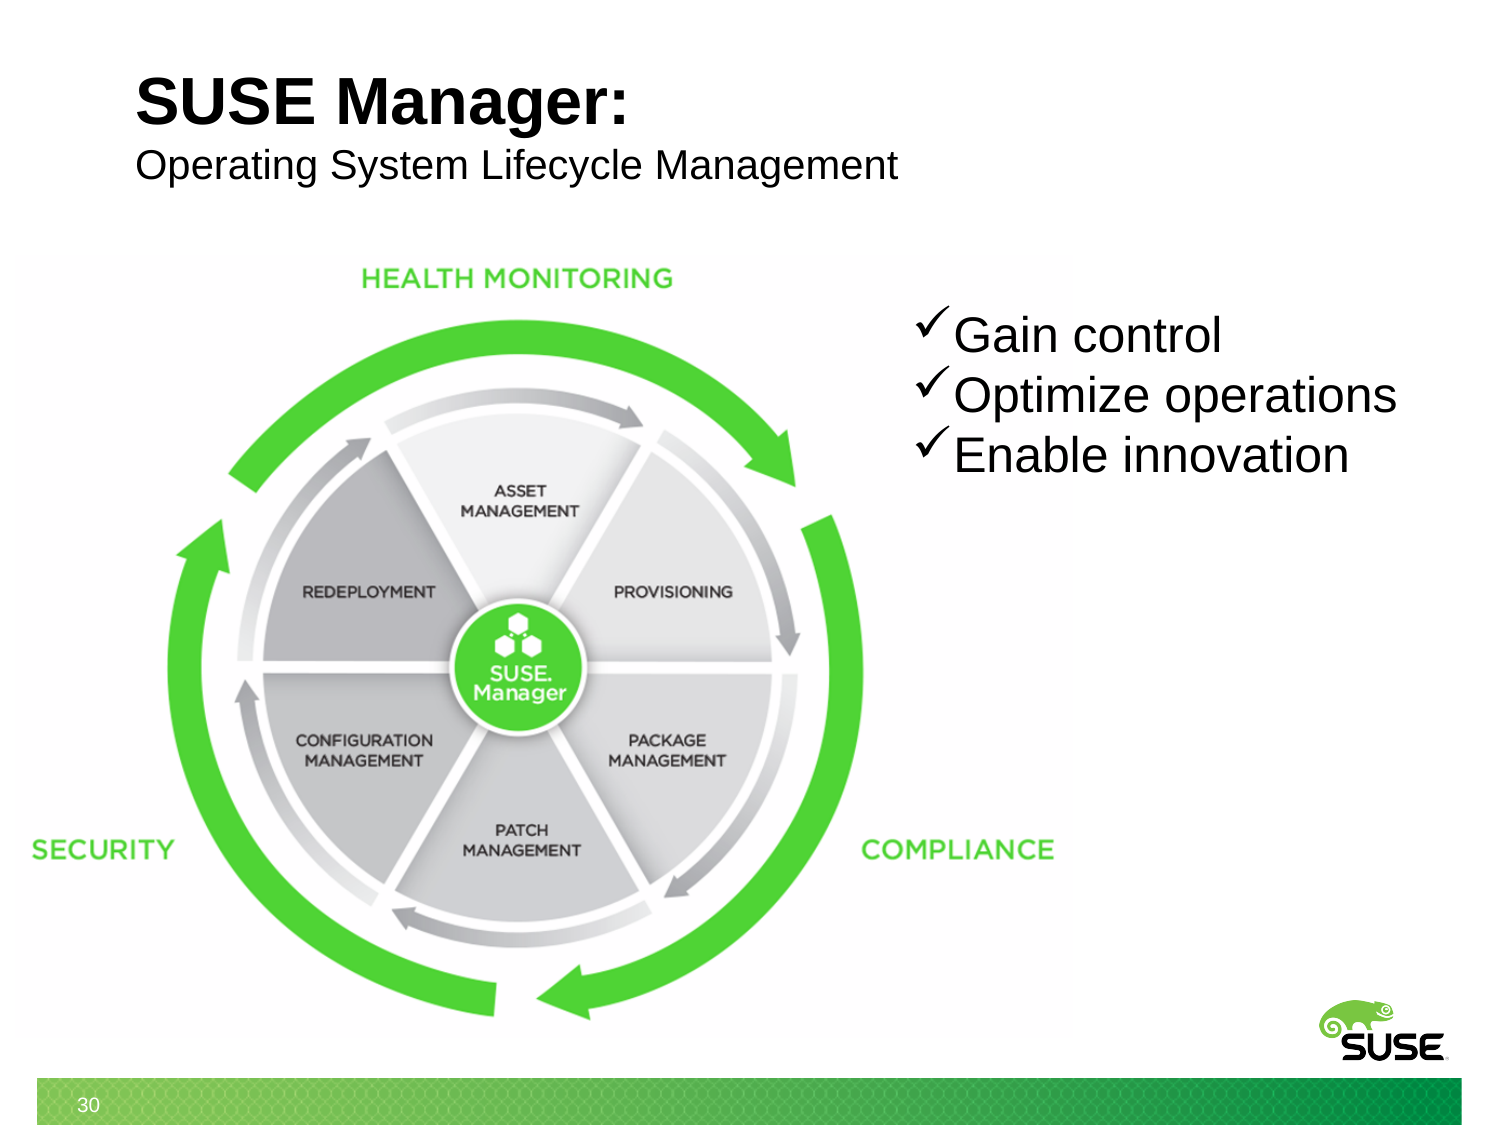

SUSE Manager:
Operating System Lifecycle Management
Gain control
Optimize operations
Enable innovation